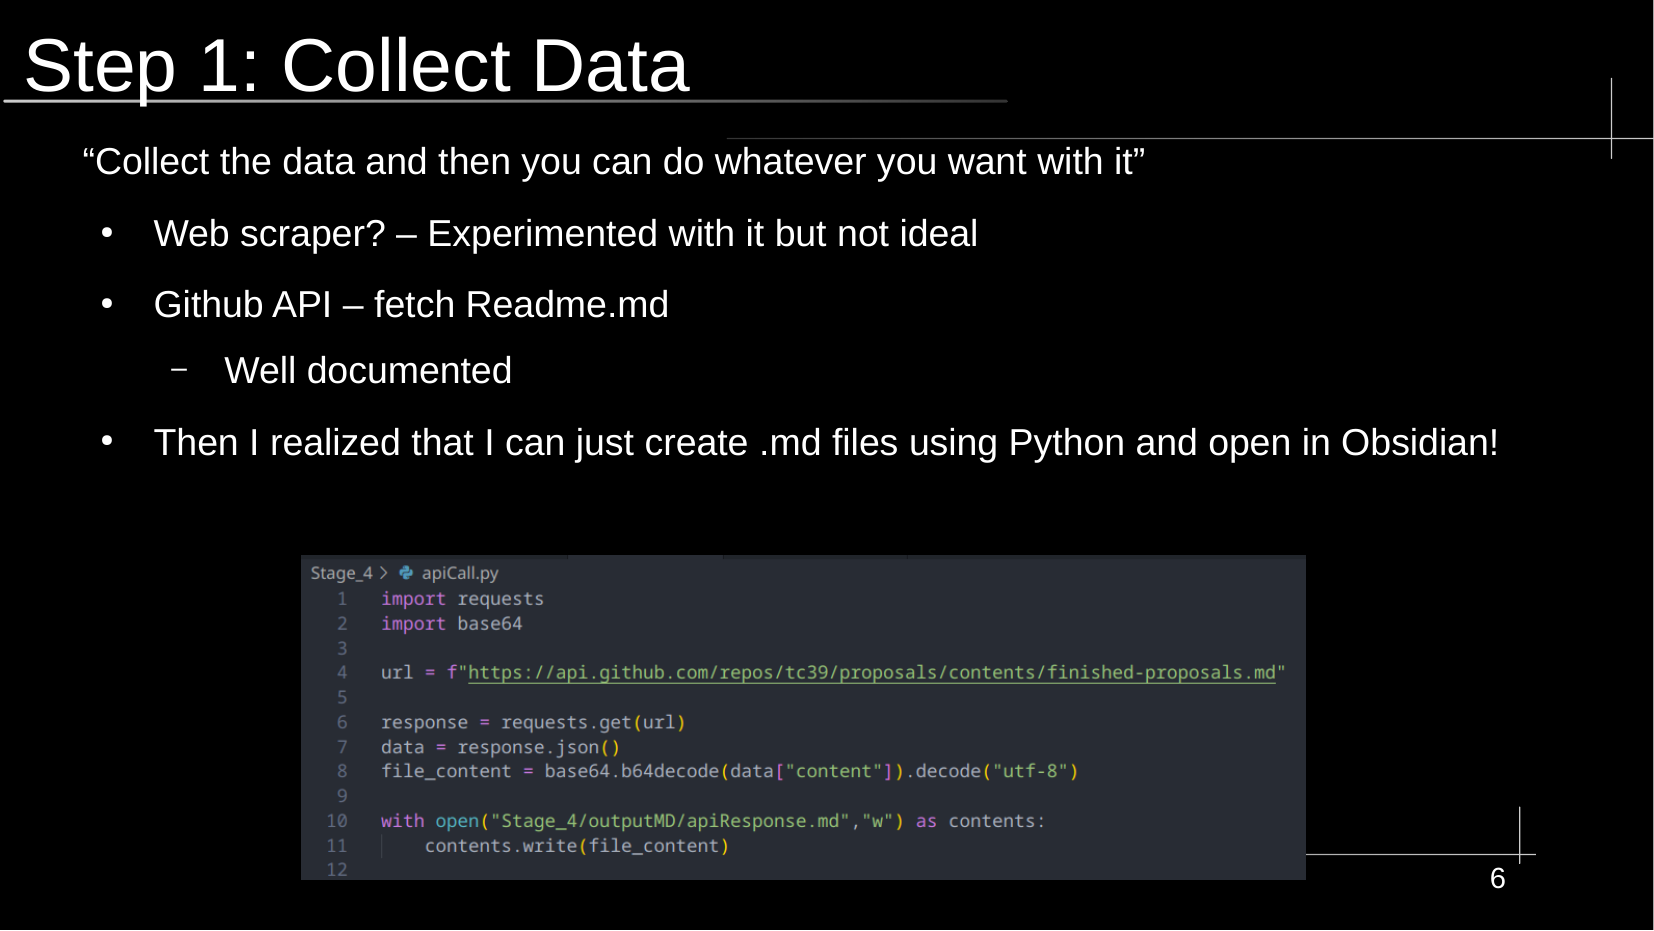

# Step 1: Collect Data
“Collect the data and then you can do whatever you want with it”
Web scraper? – Experimented with it but not ideal
Github API – fetch Readme.md
Well documented
Then I realized that I can just create .md files using Python and open in Obsidian!
6